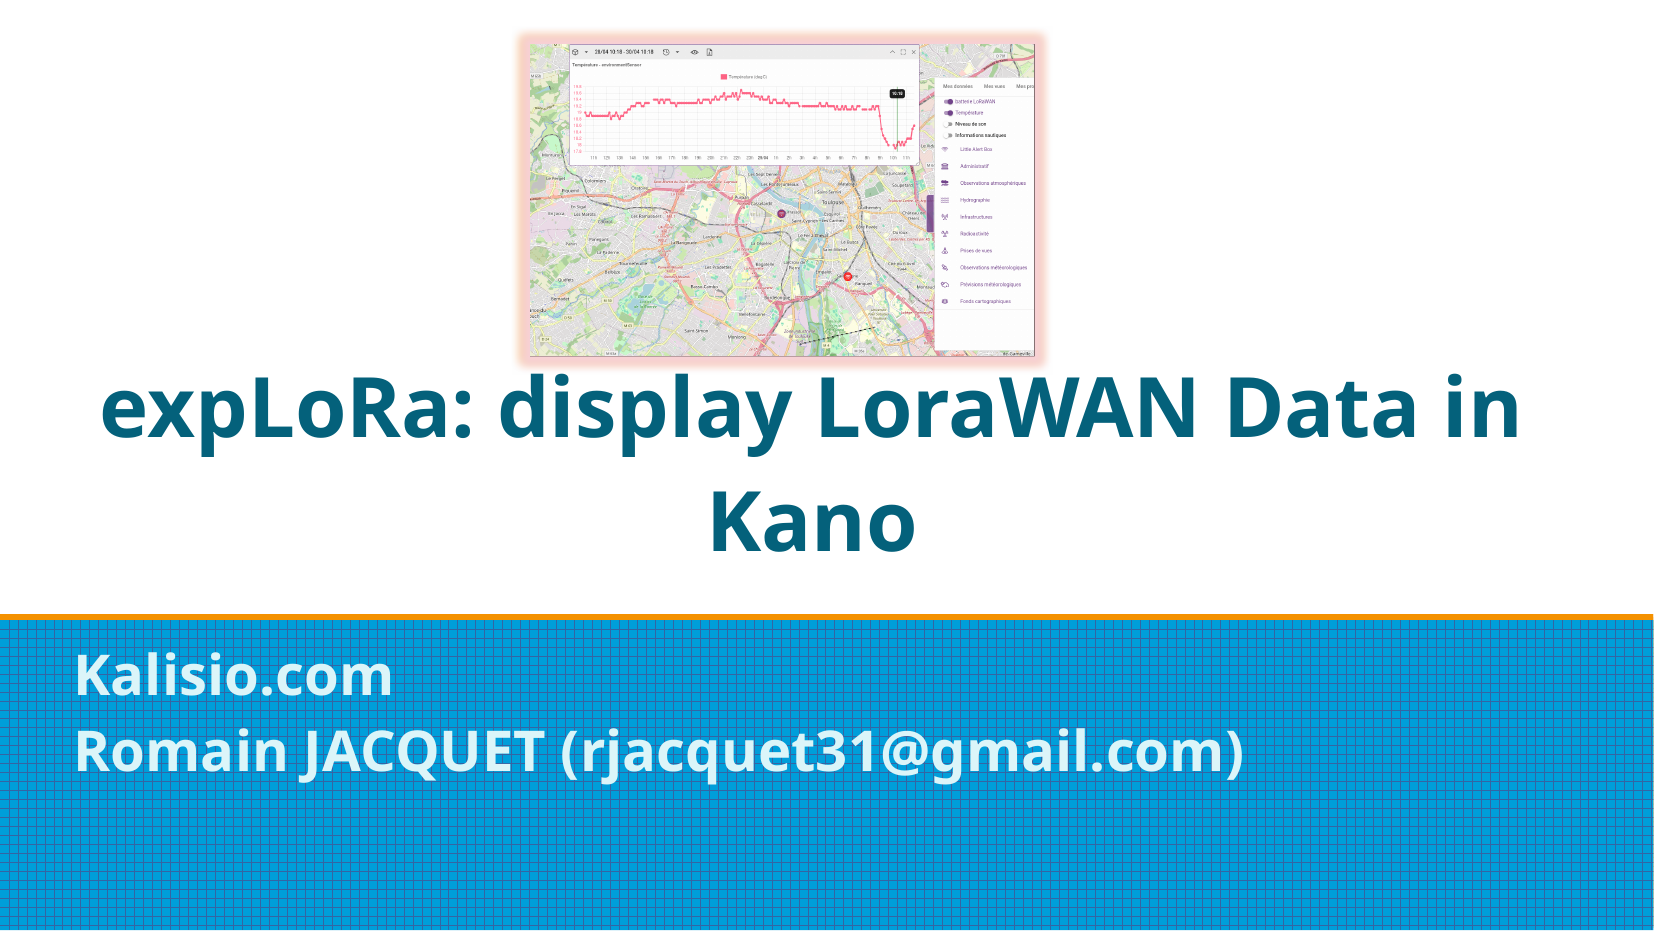

# expLoRa: display LoraWAN Data in Kano
Kalisio.com
Romain JACQUET (rjacquet31@gmail.com)